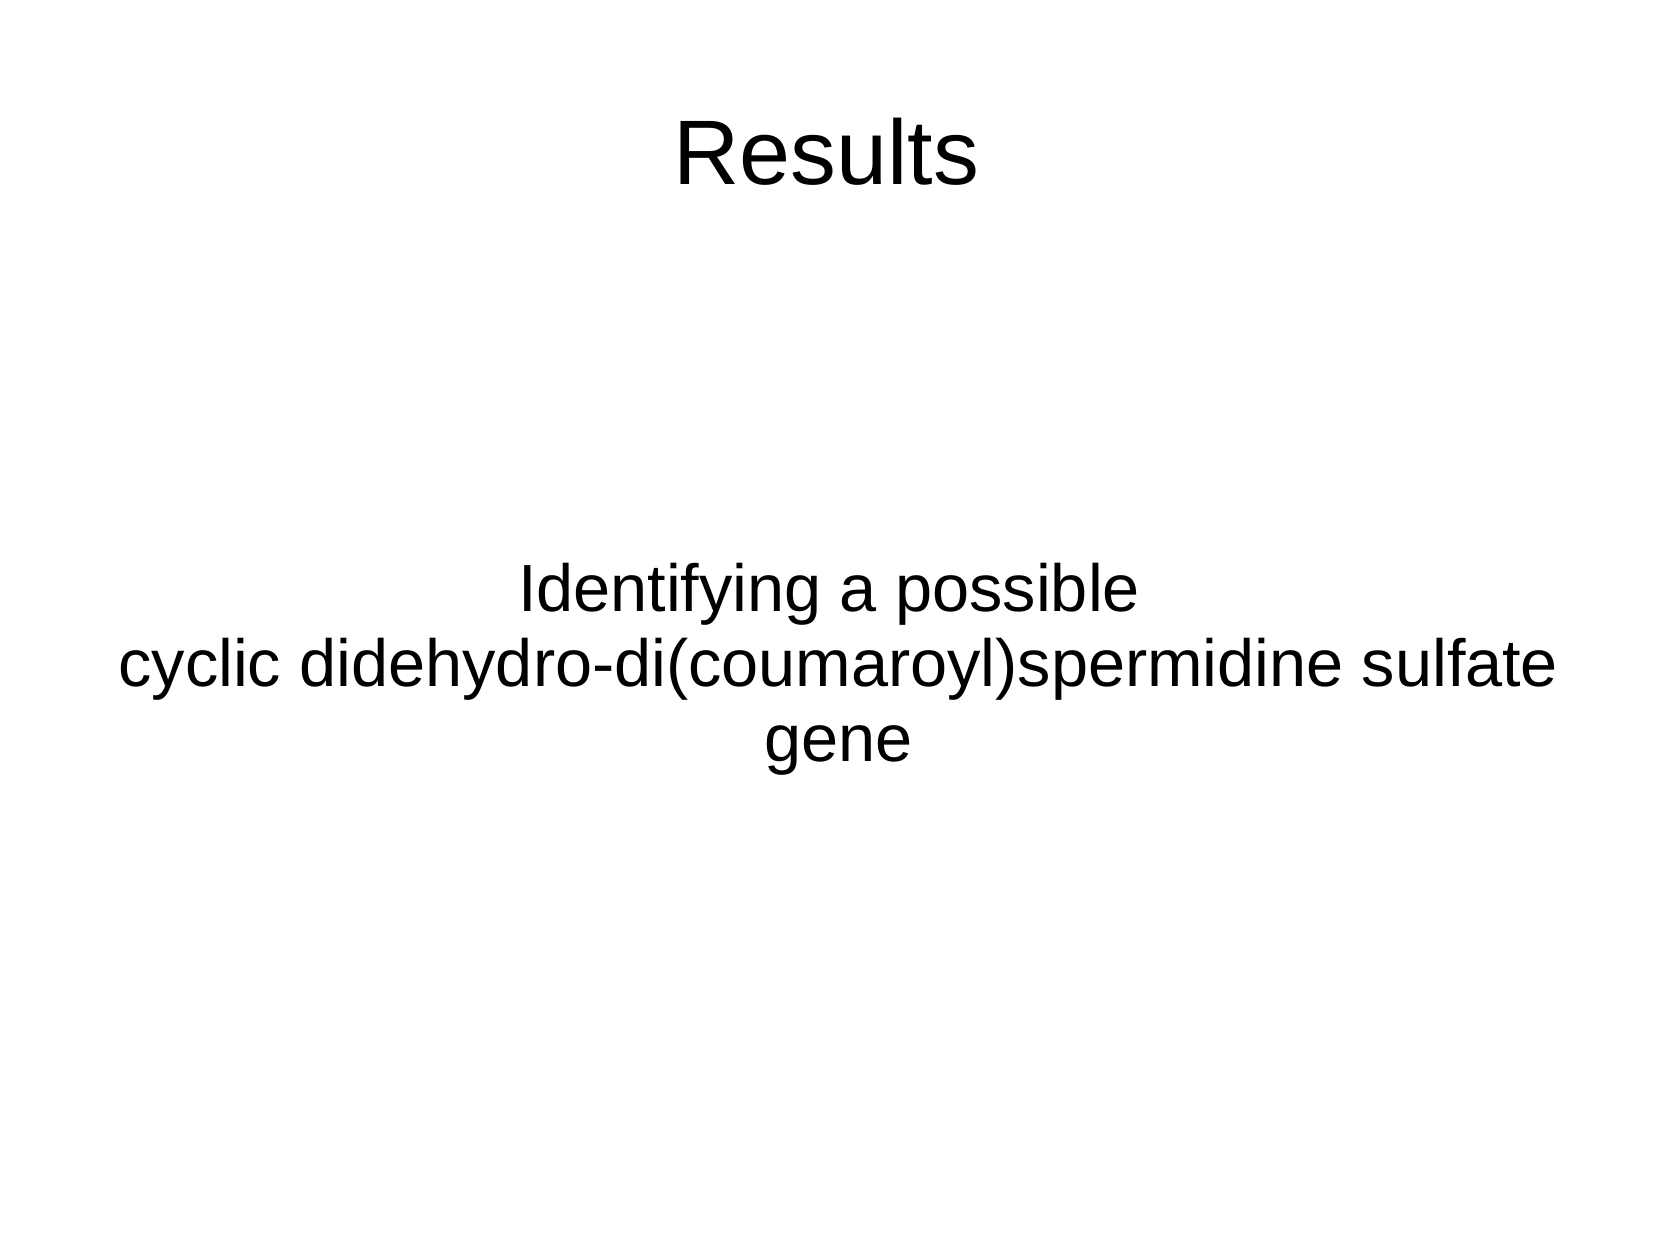

# Results
Identifying a possible
cyclic didehydro-di(coumaroyl)spermidine sulfate
gene